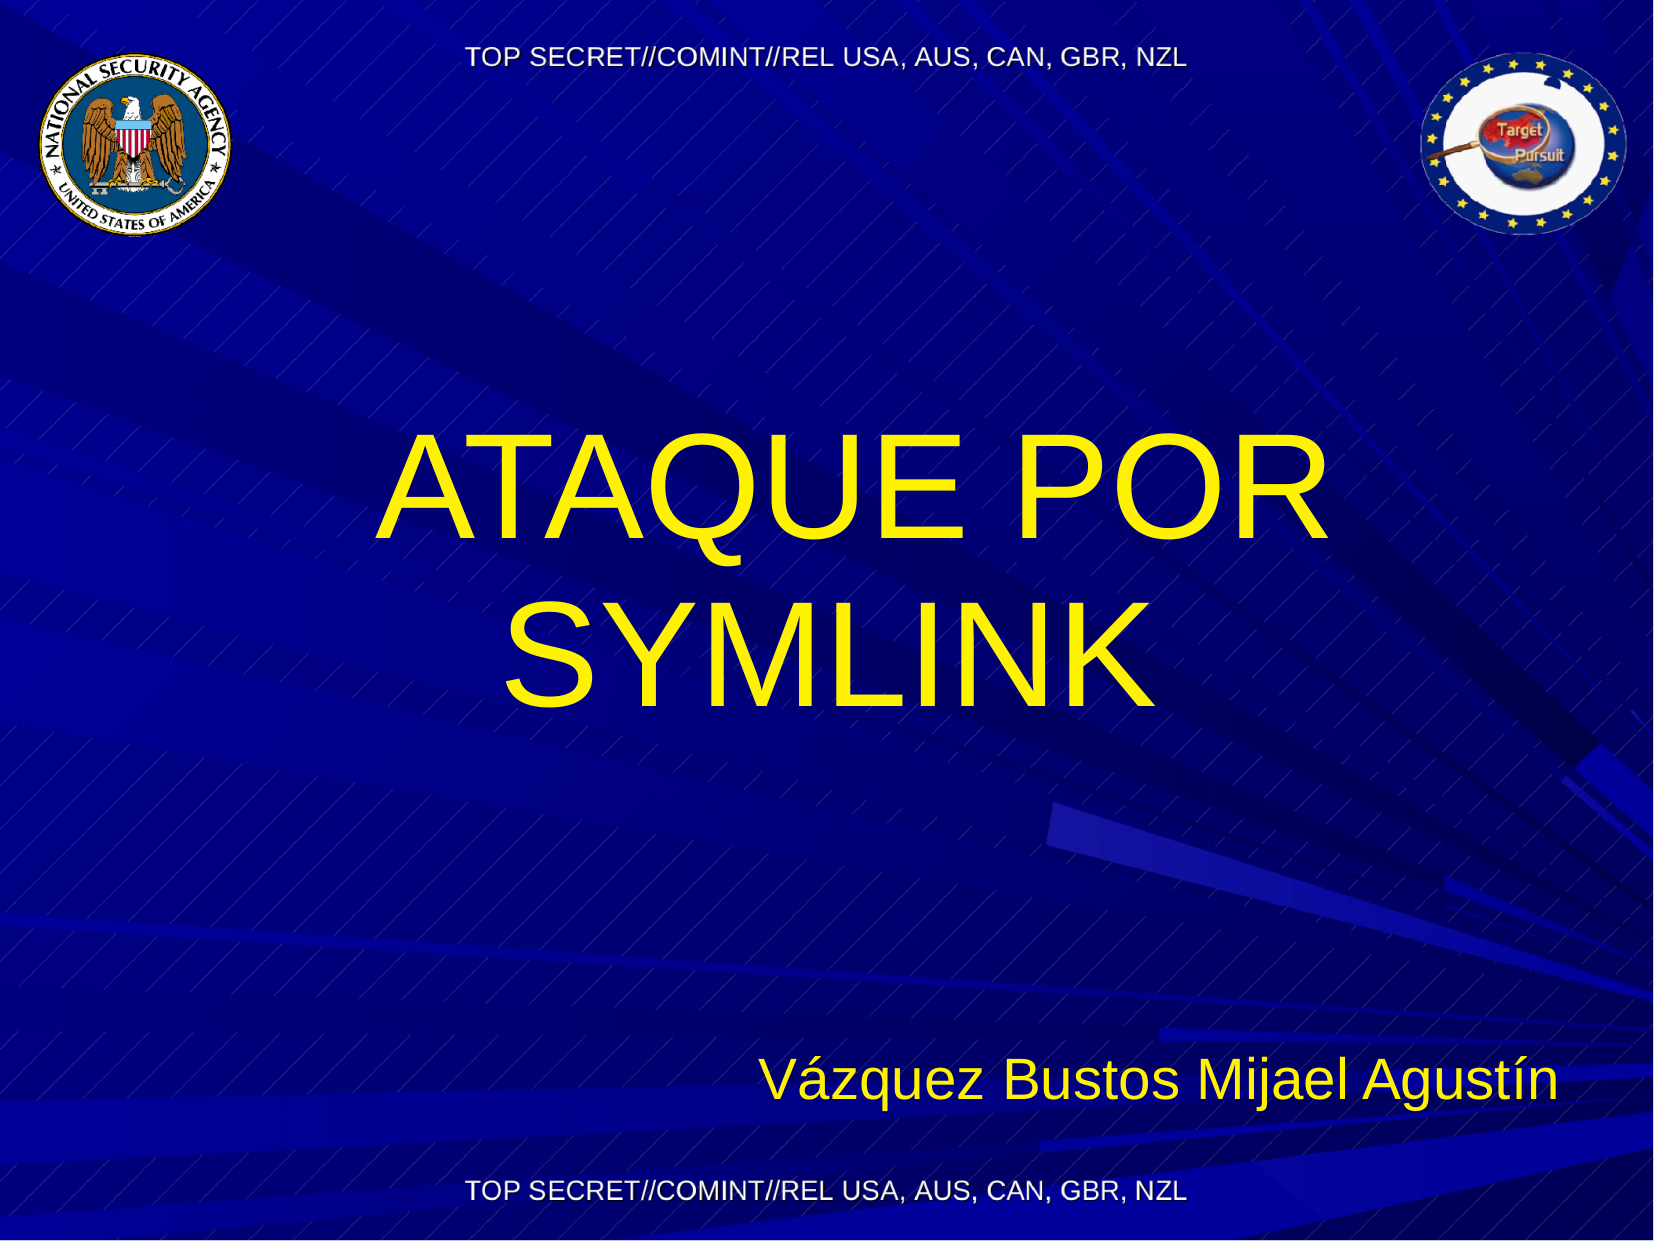

ATAQUE POR SYMLINK
Vázquez Bustos Mijael Agustín